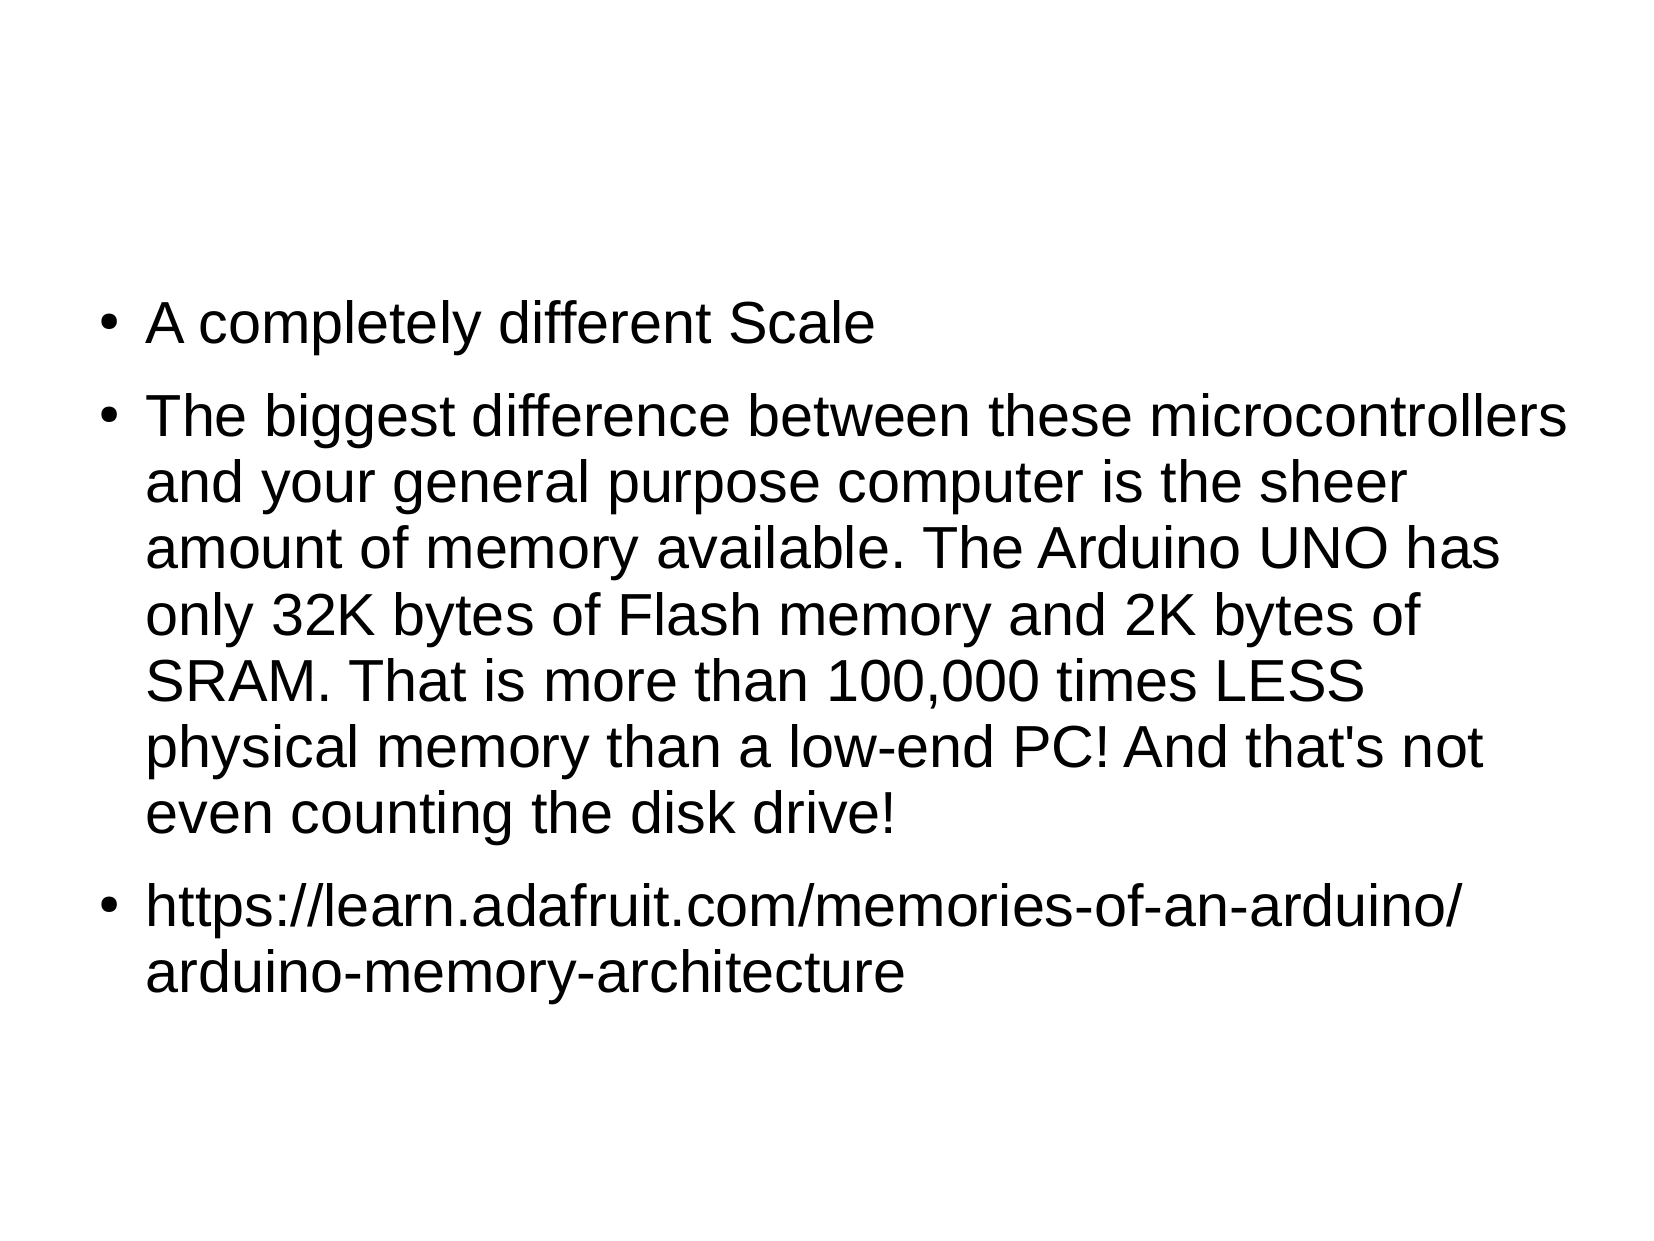

#
A completely different Scale
The biggest difference between these microcontrollers and your general purpose computer is the sheer amount of memory available. The Arduino UNO has only 32K bytes of Flash memory and 2K bytes of SRAM. That is more than 100,000 times LESS physical memory than a low-end PC! And that's not even counting the disk drive!
https://learn.adafruit.com/memories-of-an-arduino/arduino-memory-architecture